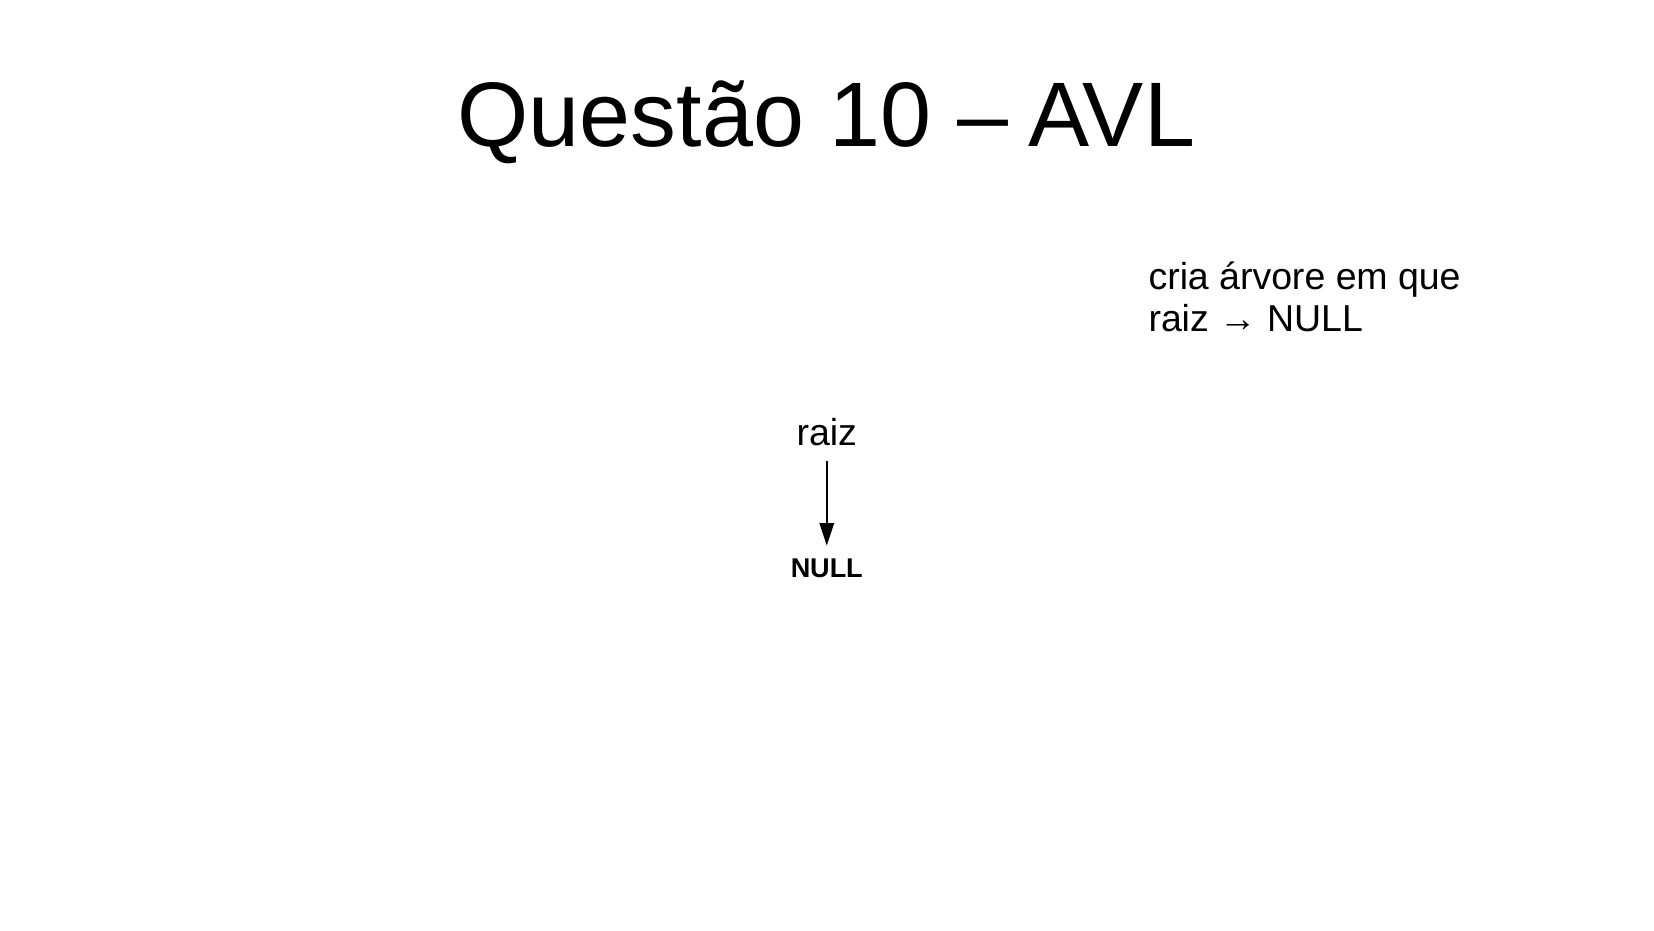

# Questão 10 – AVL
cria árvore em que
raiz → NULL
raiz
NULL